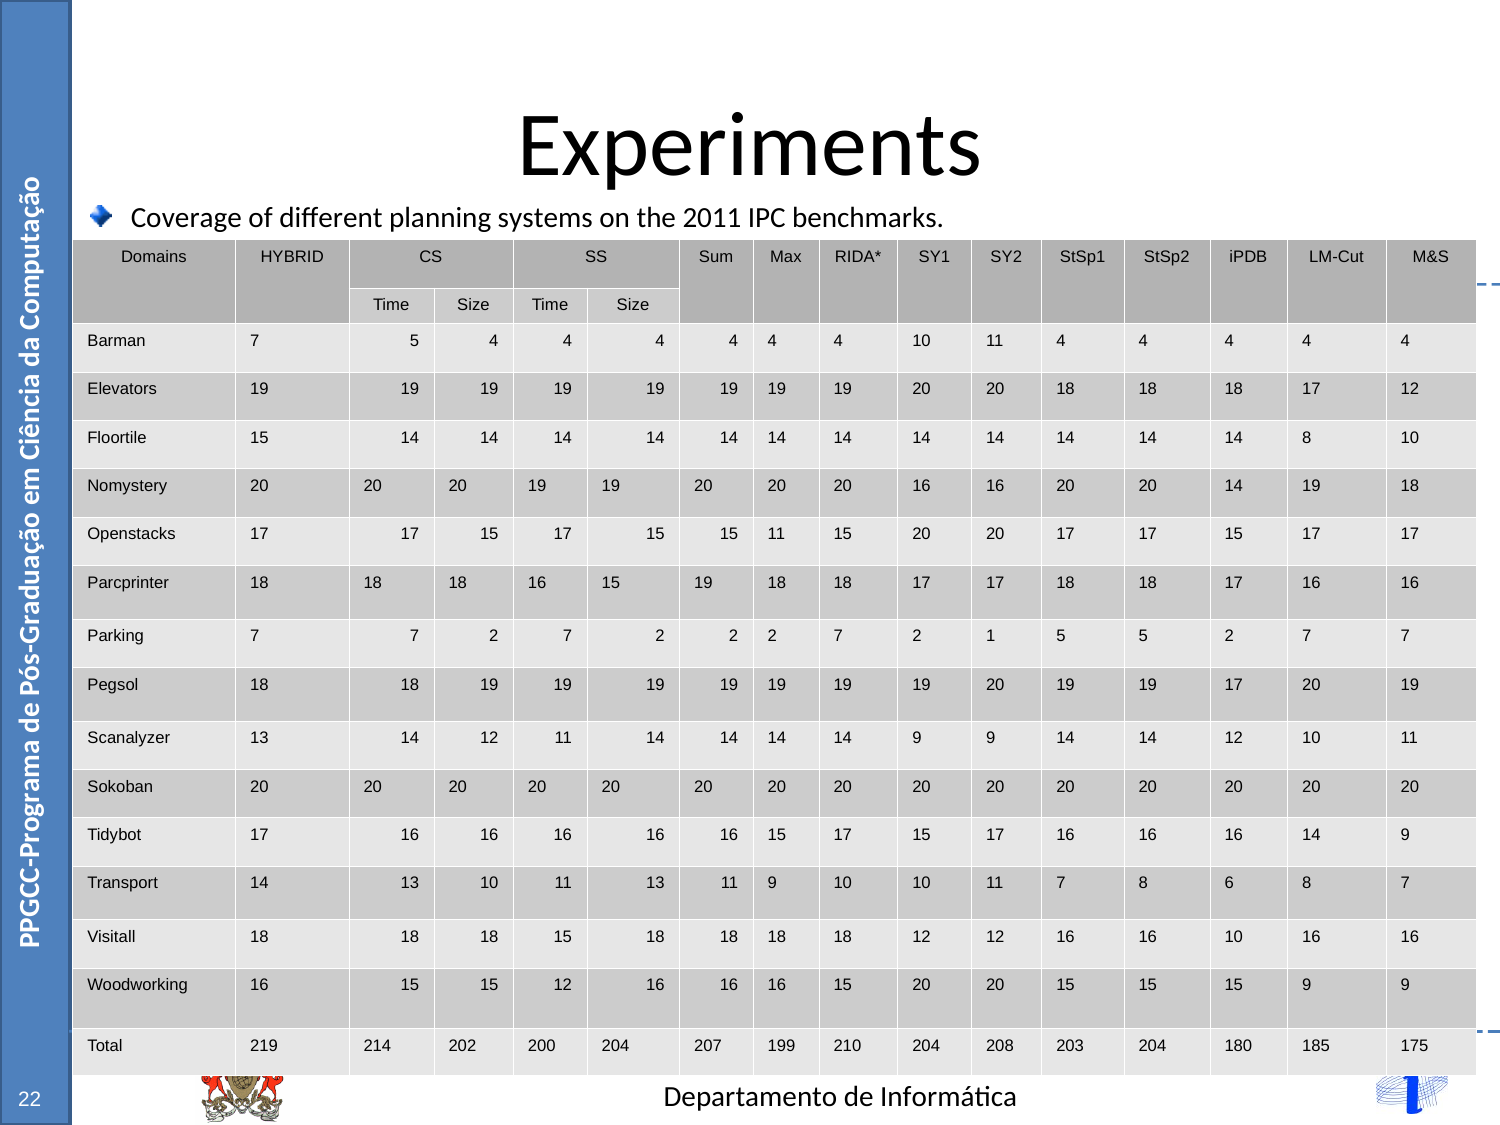

Experiments
 Coverage of different planning systems on the 2011 IPC benchmarks.
| Domains | HYBRID | CS | | SS | | Sum | Max | RIDA\* | SY1 | SY2 | StSp1 | StSp2 | iPDB | LM-Cut | M&S |
| --- | --- | --- | --- | --- | --- | --- | --- | --- | --- | --- | --- | --- | --- | --- | --- |
| | | Time | Size | Time | Size | | | | | | | | | | |
| Barman | 7 | 5 | 4 | 4 | 4 | 4 | 4 | 4 | 10 | 11 | 4 | 4 | 4 | 4 | 4 |
| Elevators | 19 | 19 | 19 | 19 | 19 | 19 | 19 | 19 | 20 | 20 | 18 | 18 | 18 | 17 | 12 |
| Floortile | 15 | 14 | 14 | 14 | 14 | 14 | 14 | 14 | 14 | 14 | 14 | 14 | 14 | 8 | 10 |
| Nomystery | 20 | 20 | 20 | 19 | 19 | 20 | 20 | 20 | 16 | 16 | 20 | 20 | 14 | 19 | 18 |
| Openstacks | 17 | 17 | 15 | 17 | 15 | 15 | 11 | 15 | 20 | 20 | 17 | 17 | 15 | 17 | 17 |
| Parcprinter | 18 | 18 | 18 | 16 | 15 | 19 | 18 | 18 | 17 | 17 | 18 | 18 | 17 | 16 | 16 |
| Parking | 7 | 7 | 2 | 7 | 2 | 2 | 2 | 7 | 2 | 1 | 5 | 5 | 2 | 7 | 7 |
| Pegsol | 18 | 18 | 19 | 19 | 19 | 19 | 19 | 19 | 19 | 20 | 19 | 19 | 17 | 20 | 19 |
| Scanalyzer | 13 | 14 | 12 | 11 | 14 | 14 | 14 | 14 | 9 | 9 | 14 | 14 | 12 | 10 | 11 |
| Sokoban | 20 | 20 | 20 | 20 | 20 | 20 | 20 | 20 | 20 | 20 | 20 | 20 | 20 | 20 | 20 |
| Tidybot | 17 | 16 | 16 | 16 | 16 | 16 | 15 | 17 | 15 | 17 | 16 | 16 | 16 | 14 | 9 |
| Transport | 14 | 13 | 10 | 11 | 13 | 11 | 9 | 10 | 10 | 11 | 7 | 8 | 6 | 8 | 7 |
| Visitall | 18 | 18 | 18 | 15 | 18 | 18 | 18 | 18 | 12 | 12 | 16 | 16 | 10 | 16 | 16 |
| Woodworking | 16 | 15 | 15 | 12 | 16 | 16 | 16 | 15 | 20 | 20 | 15 | 15 | 15 | 9 | 9 |
| Total | 219 | 214 | 202 | 200 | 204 | 207 | 199 | 210 | 204 | 208 | 203 | 204 | 180 | 185 | 175 |
PPGCC-Programa de Pós-Graduação em Ciência da Computação
Universidade Federal de Viçosa
Departamento de Informática
22